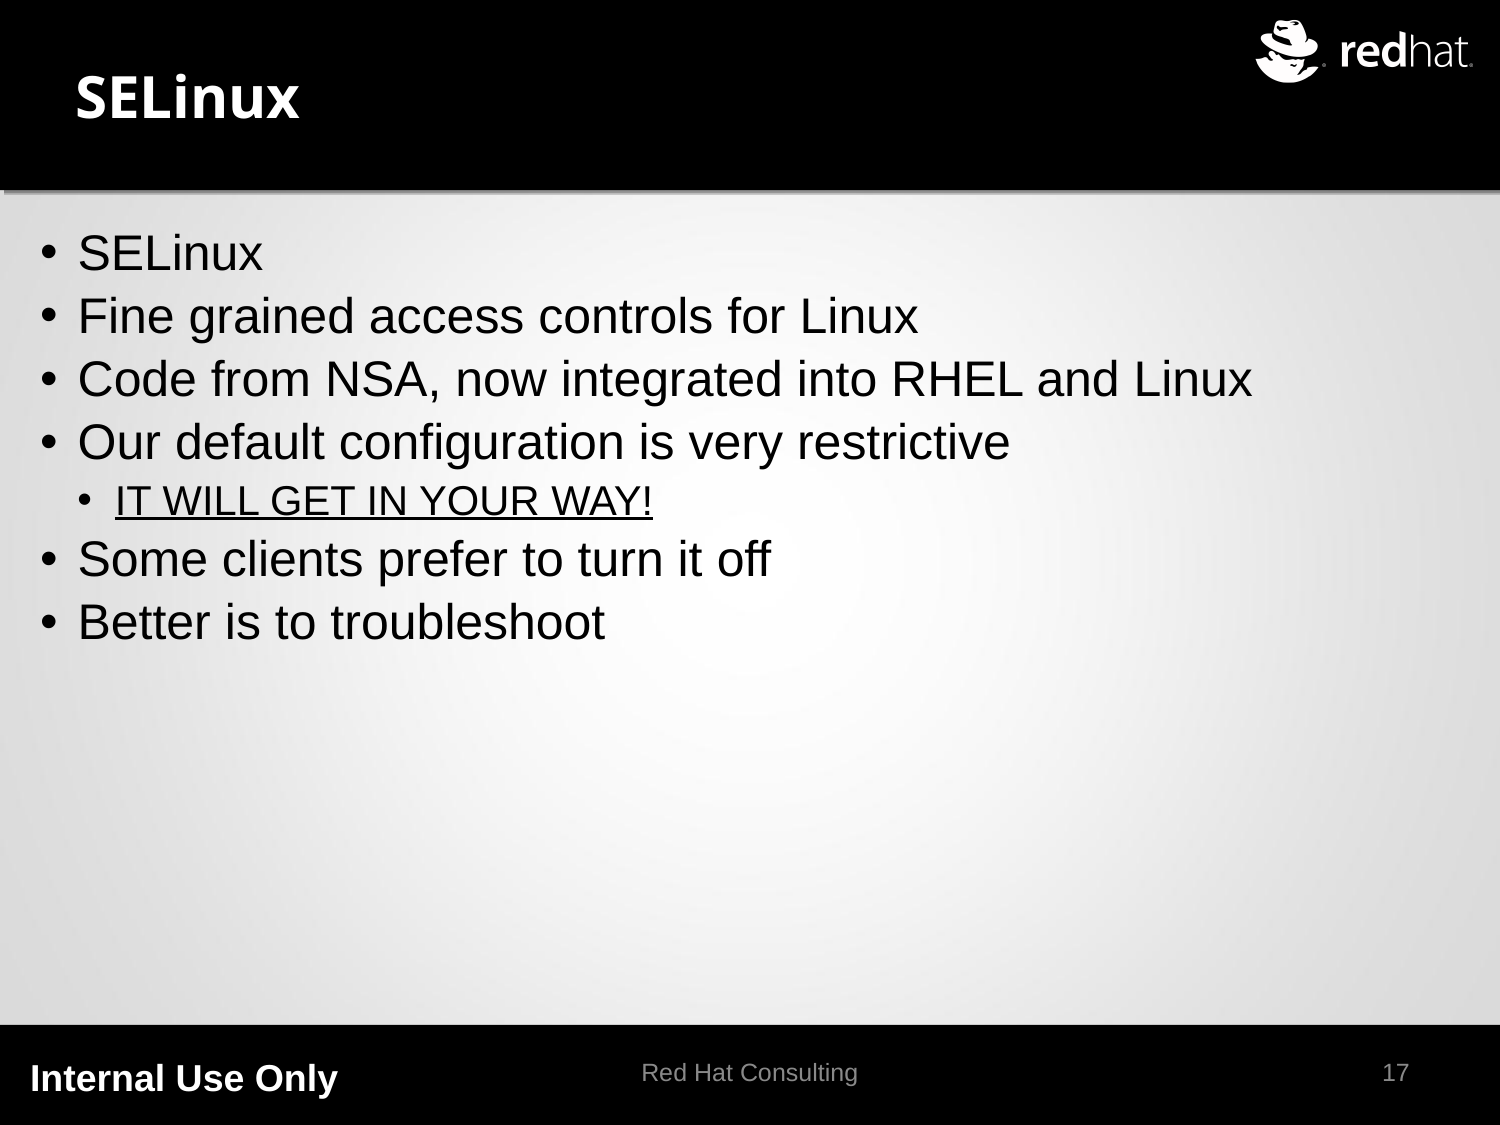

# SELinux
SELinux
Fine grained access controls for Linux
Code from NSA, now integrated into RHEL and Linux
Our default configuration is very restrictive
IT WILL GET IN YOUR WAY!
Some clients prefer to turn it off
Better is to troubleshoot
Red Hat Consulting